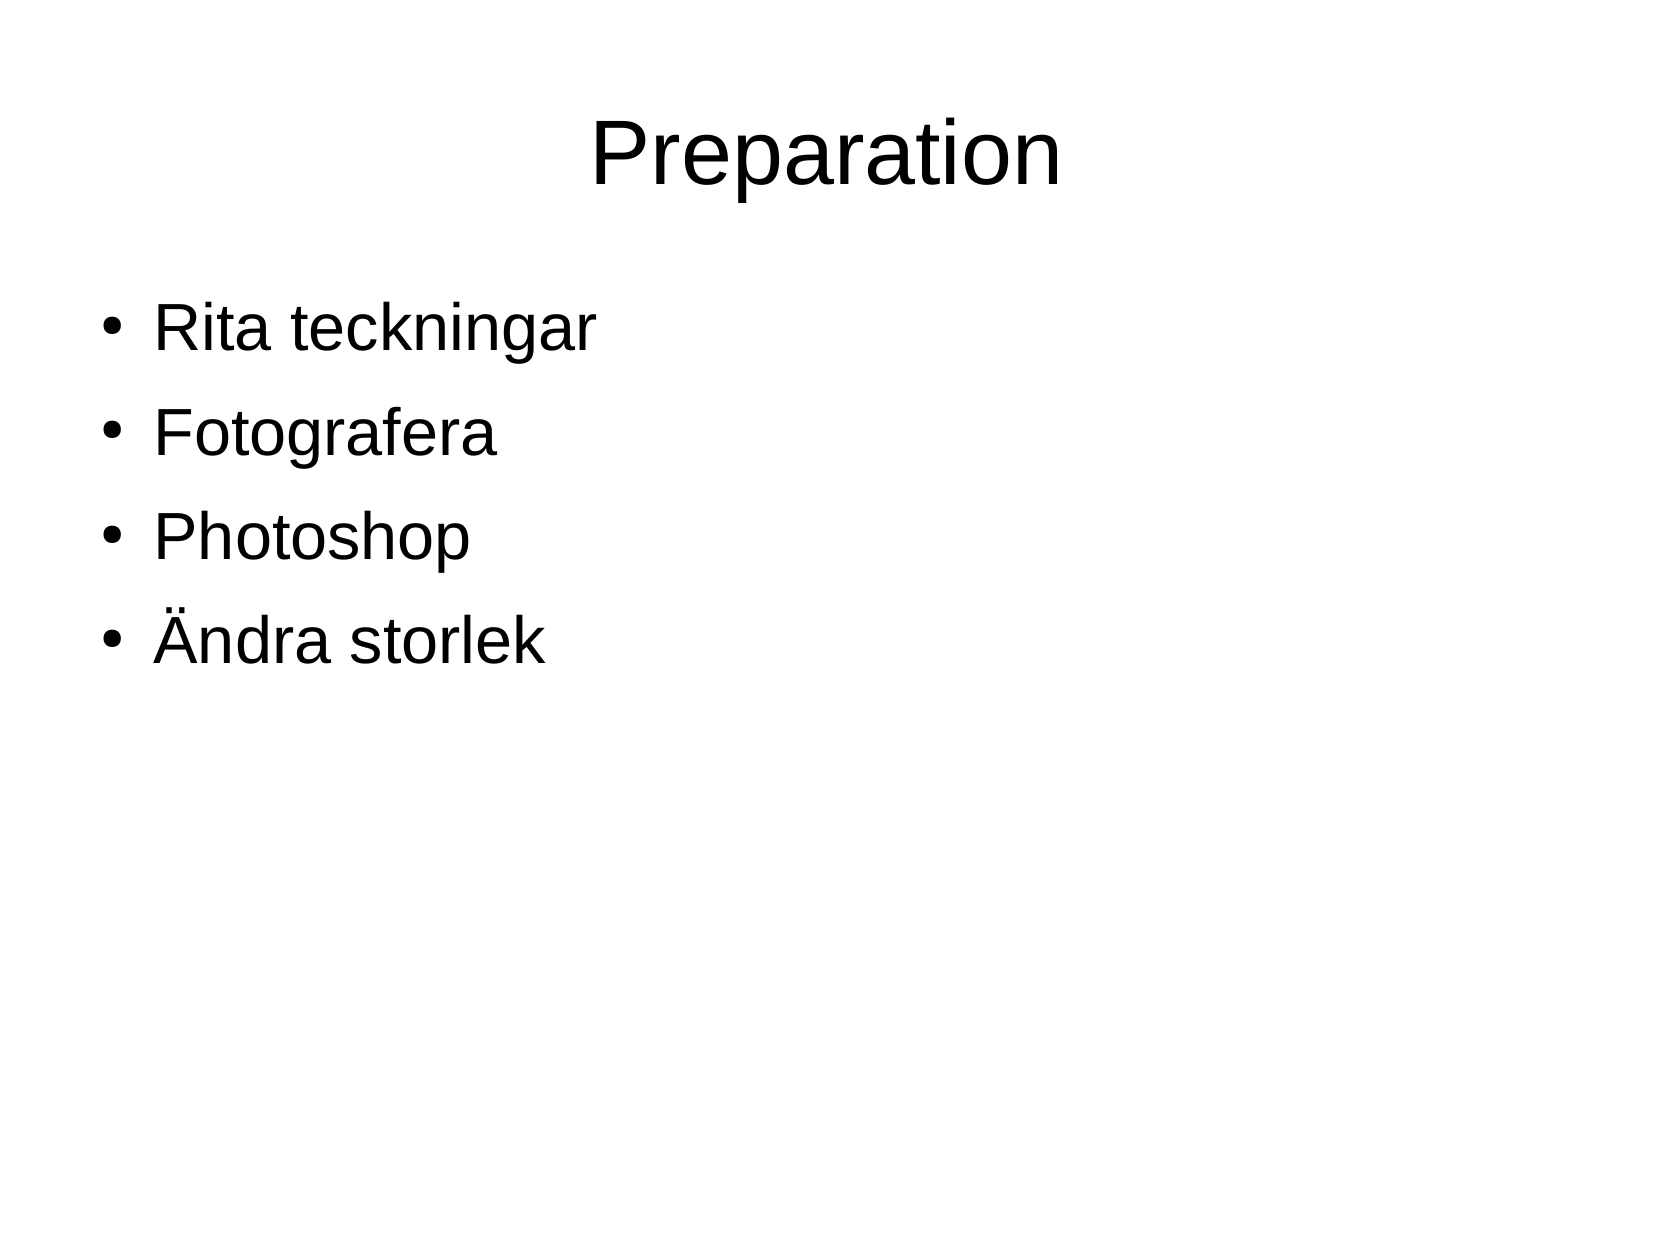

# Preparation
Rita teckningar
Fotografera
Photoshop
Ändra storlek